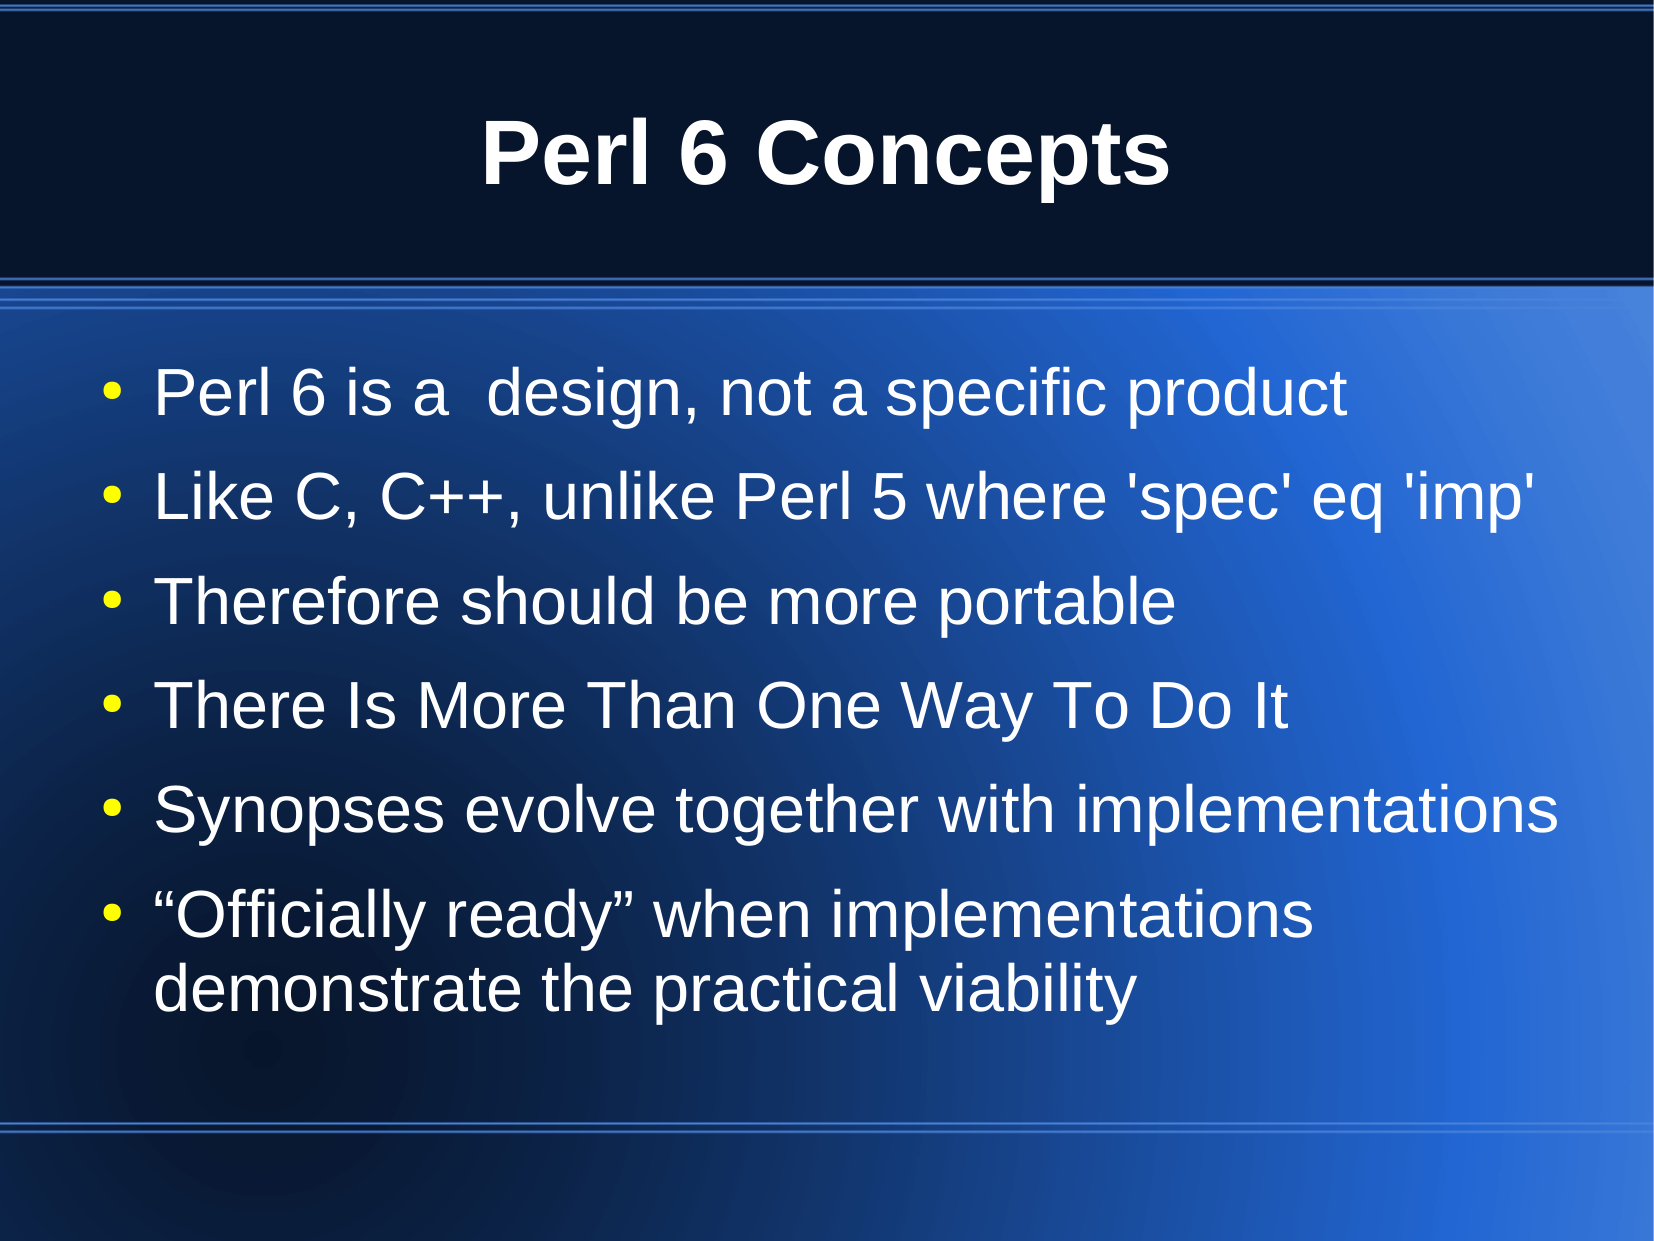

# Perl 6 Concepts
Perl 6 is a design, not a specific product
Like C, C++, unlike Perl 5 where 'spec' eq 'imp'
Therefore should be more portable
There Is More Than One Way To Do It
Synopses evolve together with implementations
“Officially ready” when implementations demonstrate the practical viability